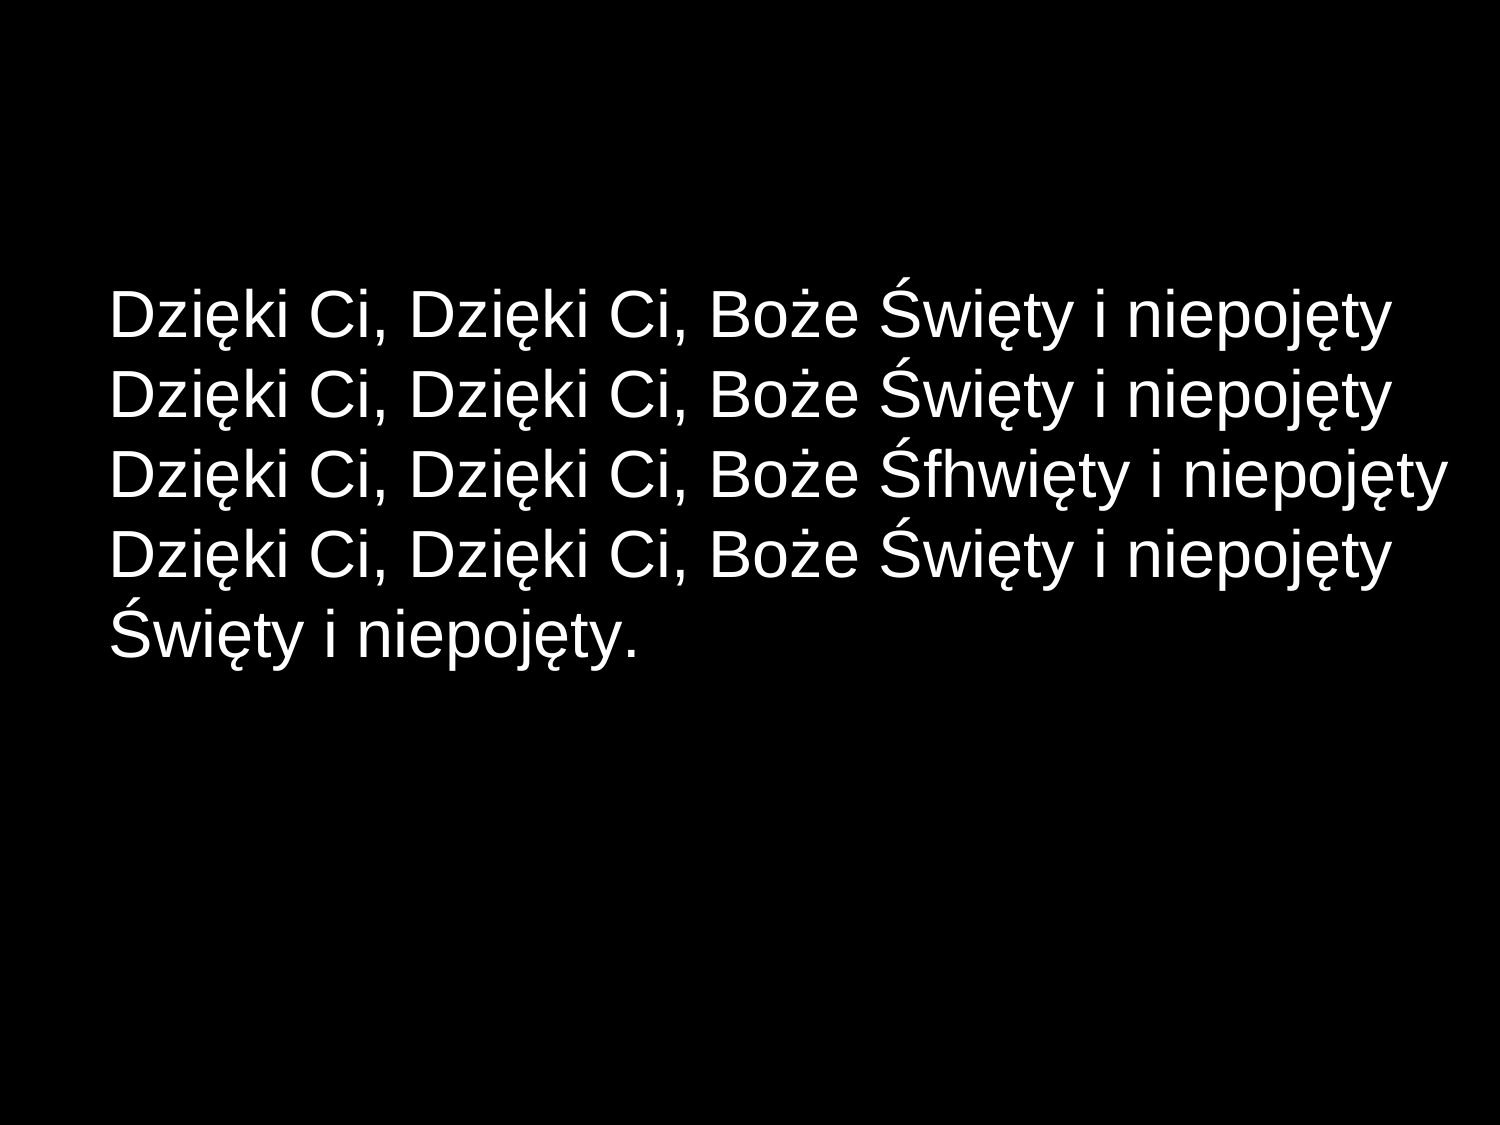

Dzięki Ci, Dzięki Ci, Boże Święty i niepojęty
Dzięki Ci, Dzięki Ci, Boże Święty i niepojęty
Dzięki Ci, Dzięki Ci, Boże Śfhwięty i niepojęty
Dzięki Ci, Dzięki Ci, Boże Święty i niepojęty
Święty i niepojęty.